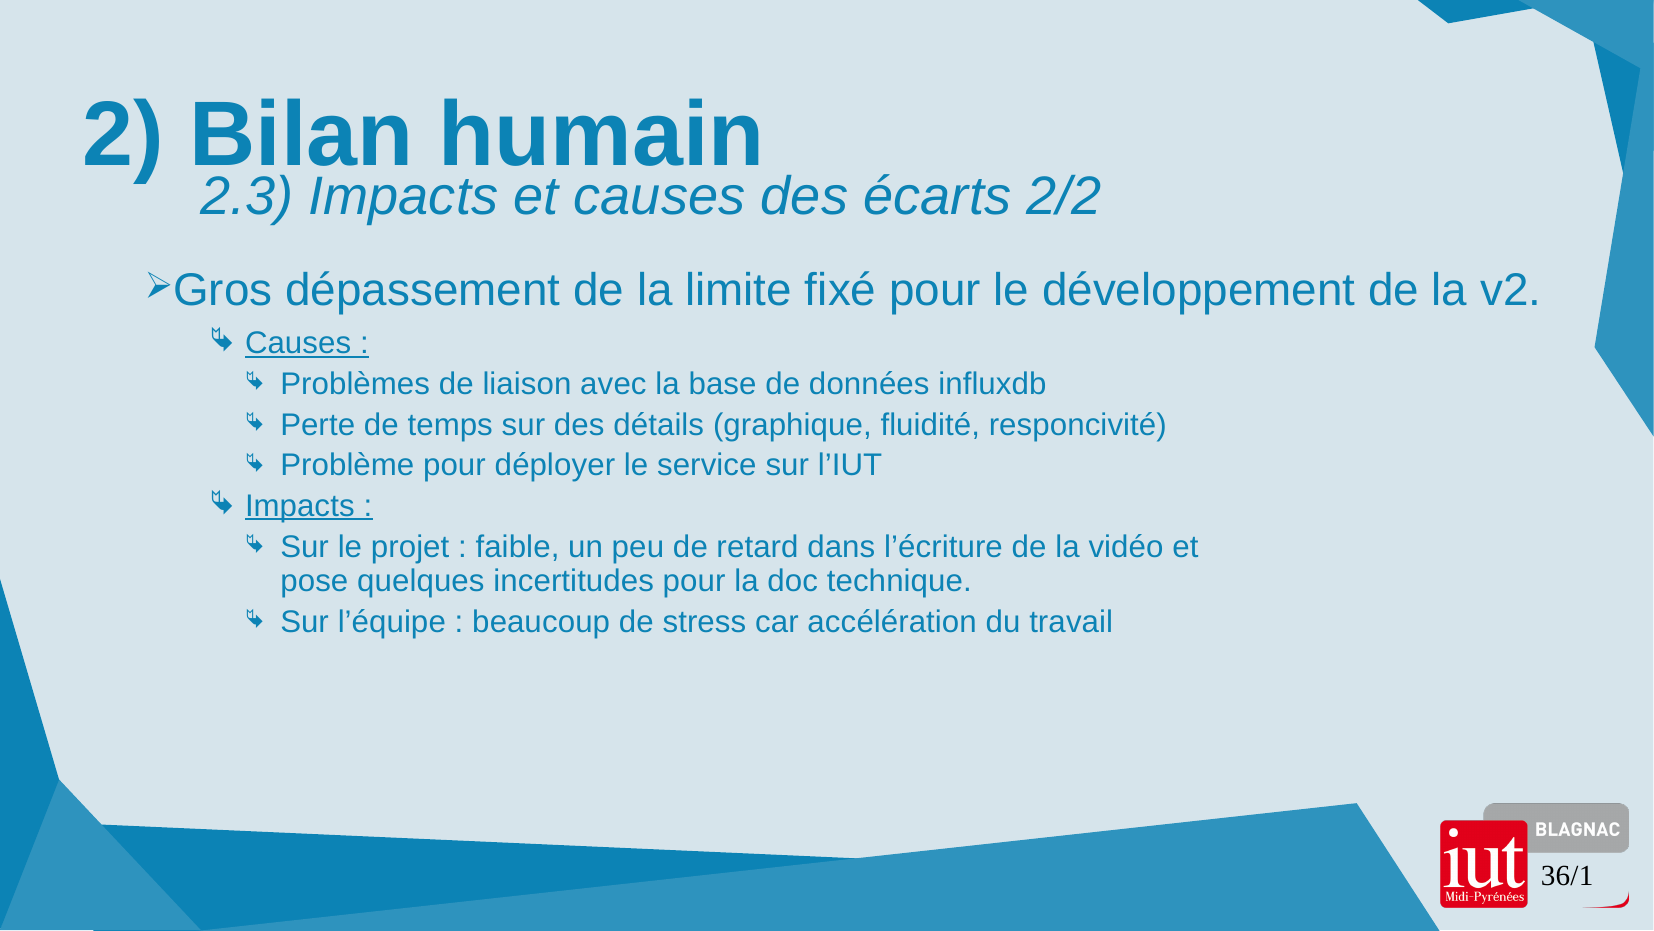

# 2) Bilan humain
2.3) Impacts et causes des écarts 2/2
Gros dépassement de la limite fixé pour le développement de la v2.
Causes :
Problèmes de liaison avec la base de données influxdb
Perte de temps sur des détails (graphique, fluidité, responcivité)
Problème pour déployer le service sur l’IUT
Impacts :
Sur le projet : faible, un peu de retard dans l’écriture de la vidéo et pose quelques incertitudes pour la doc technique.
Sur l’équipe : beaucoup de stress car accélération du travail
36